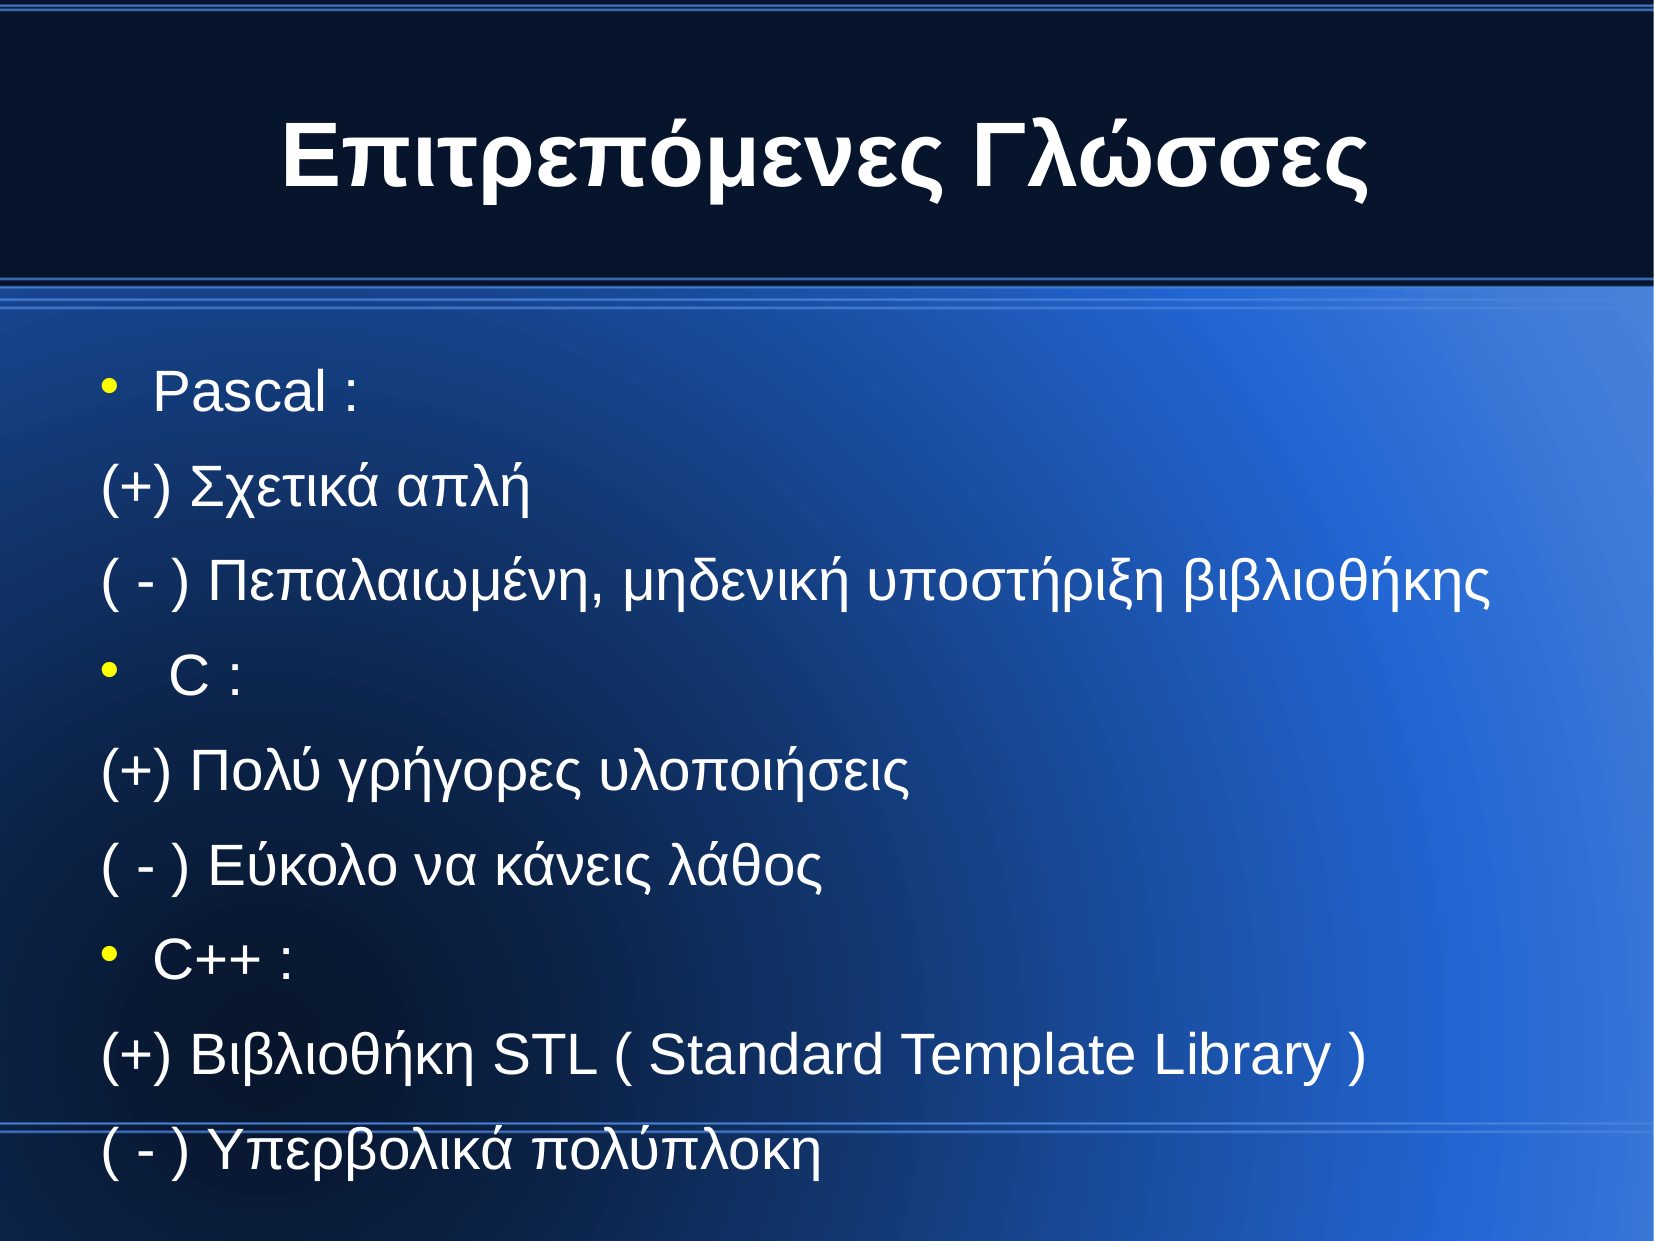

# Επιτρεπόμενες Γλώσσες
Pascal :
(+) Σχετικά απλή
( - ) Πεπαλαιωμένη, μηδενική υποστήριξη βιβλιοθήκης
 C :
(+) Πολύ γρήγορες υλοποιήσεις
( - ) Εύκολο να κάνεις λάθος
C++ :
(+) Βιβλιοθήκη STL ( Standard Template Library )
( - ) Υπερβολικά πολύπλοκη